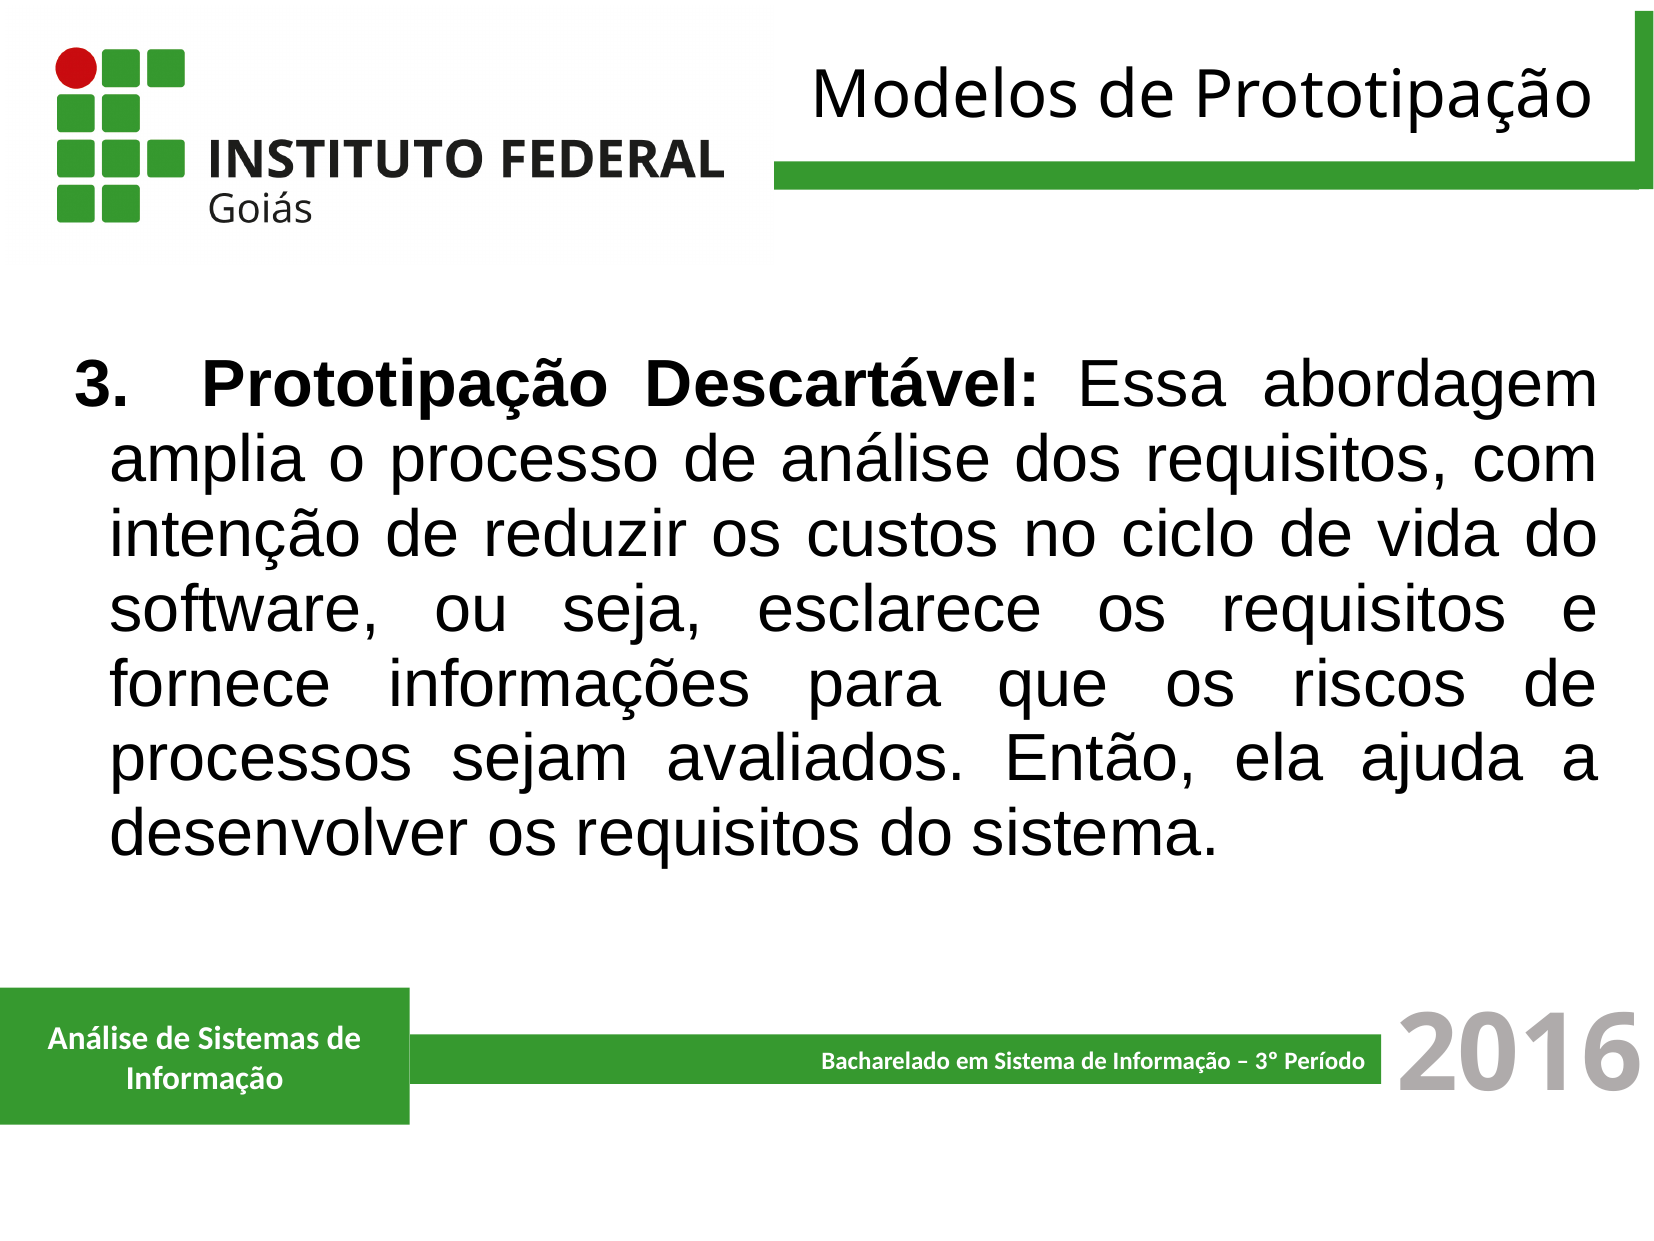

Modelos de Prototipação
 Prototipação Descartável: Essa abordagem amplia o processo de análise dos requisitos, com intenção de reduzir os custos no ciclo de vida do software, ou seja, esclarece os requisitos e fornece informações para que os riscos de processos sejam avaliados. Então, ela ajuda a desenvolver os requisitos do sistema.
2016
Análise de Sistemas de Informação
Bacharelado em Sistema de Informação – 3º Período